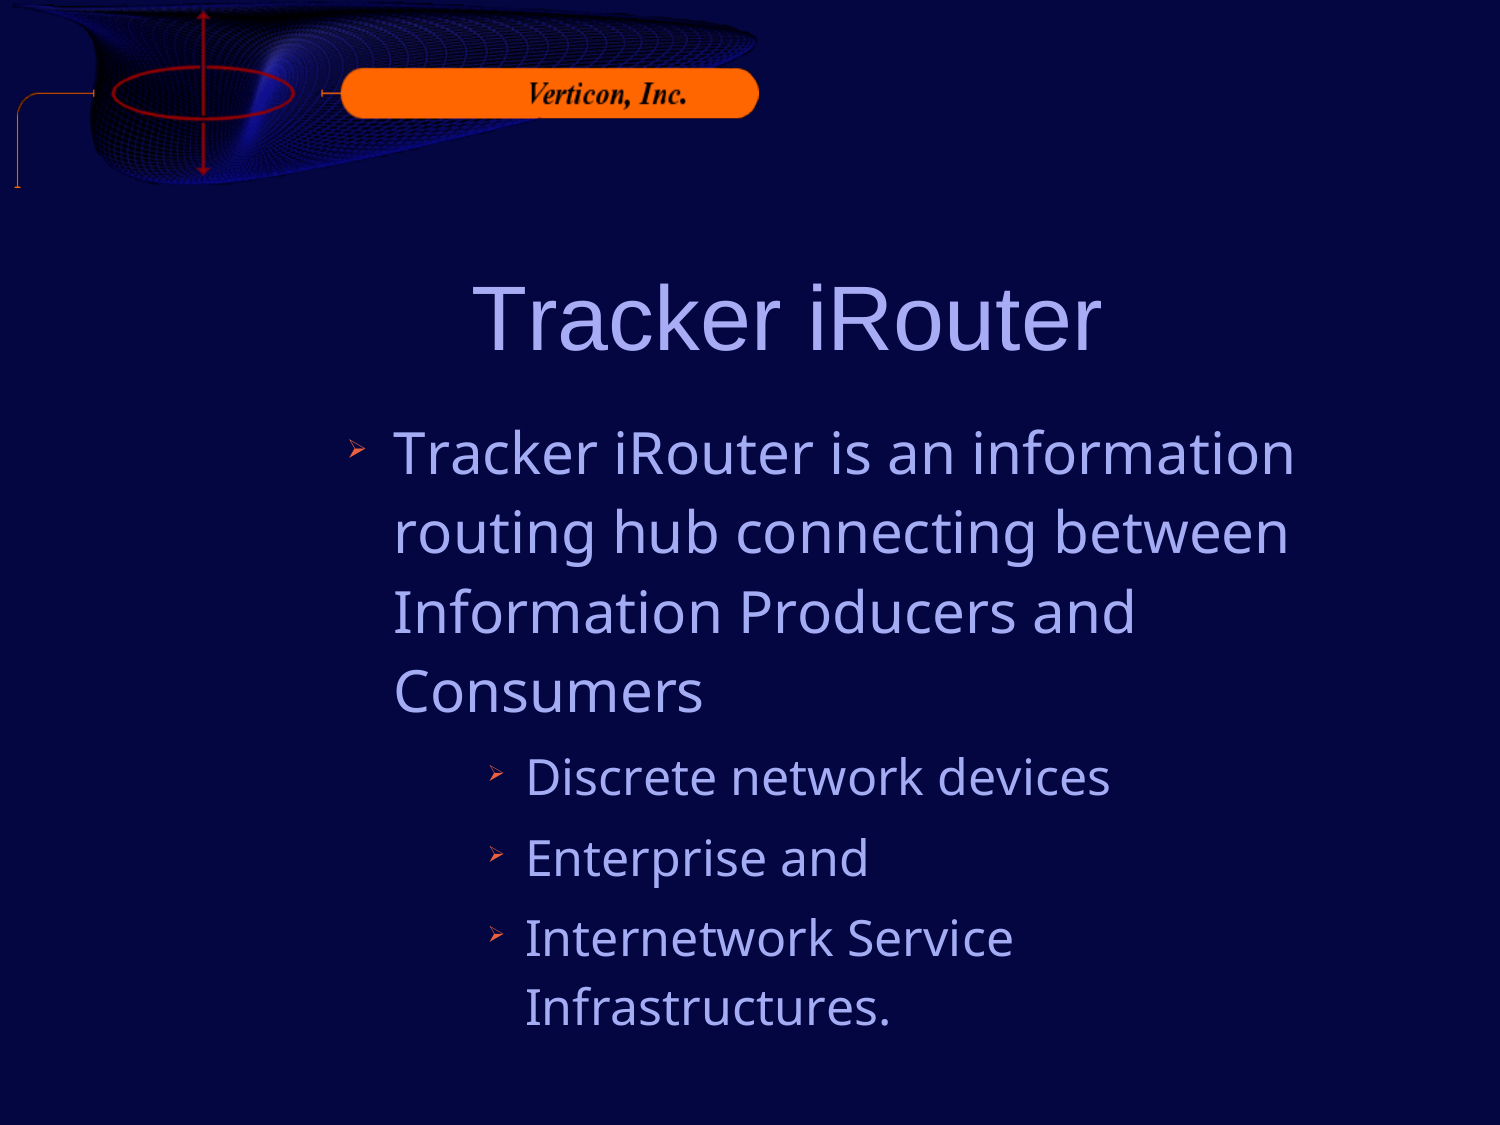

# Tracker iRouter
Tracker iRouter is an information routing hub connecting between Information Producers and Consumers
Discrete network devices
Enterprise and
Internetwork Service Infrastructures.